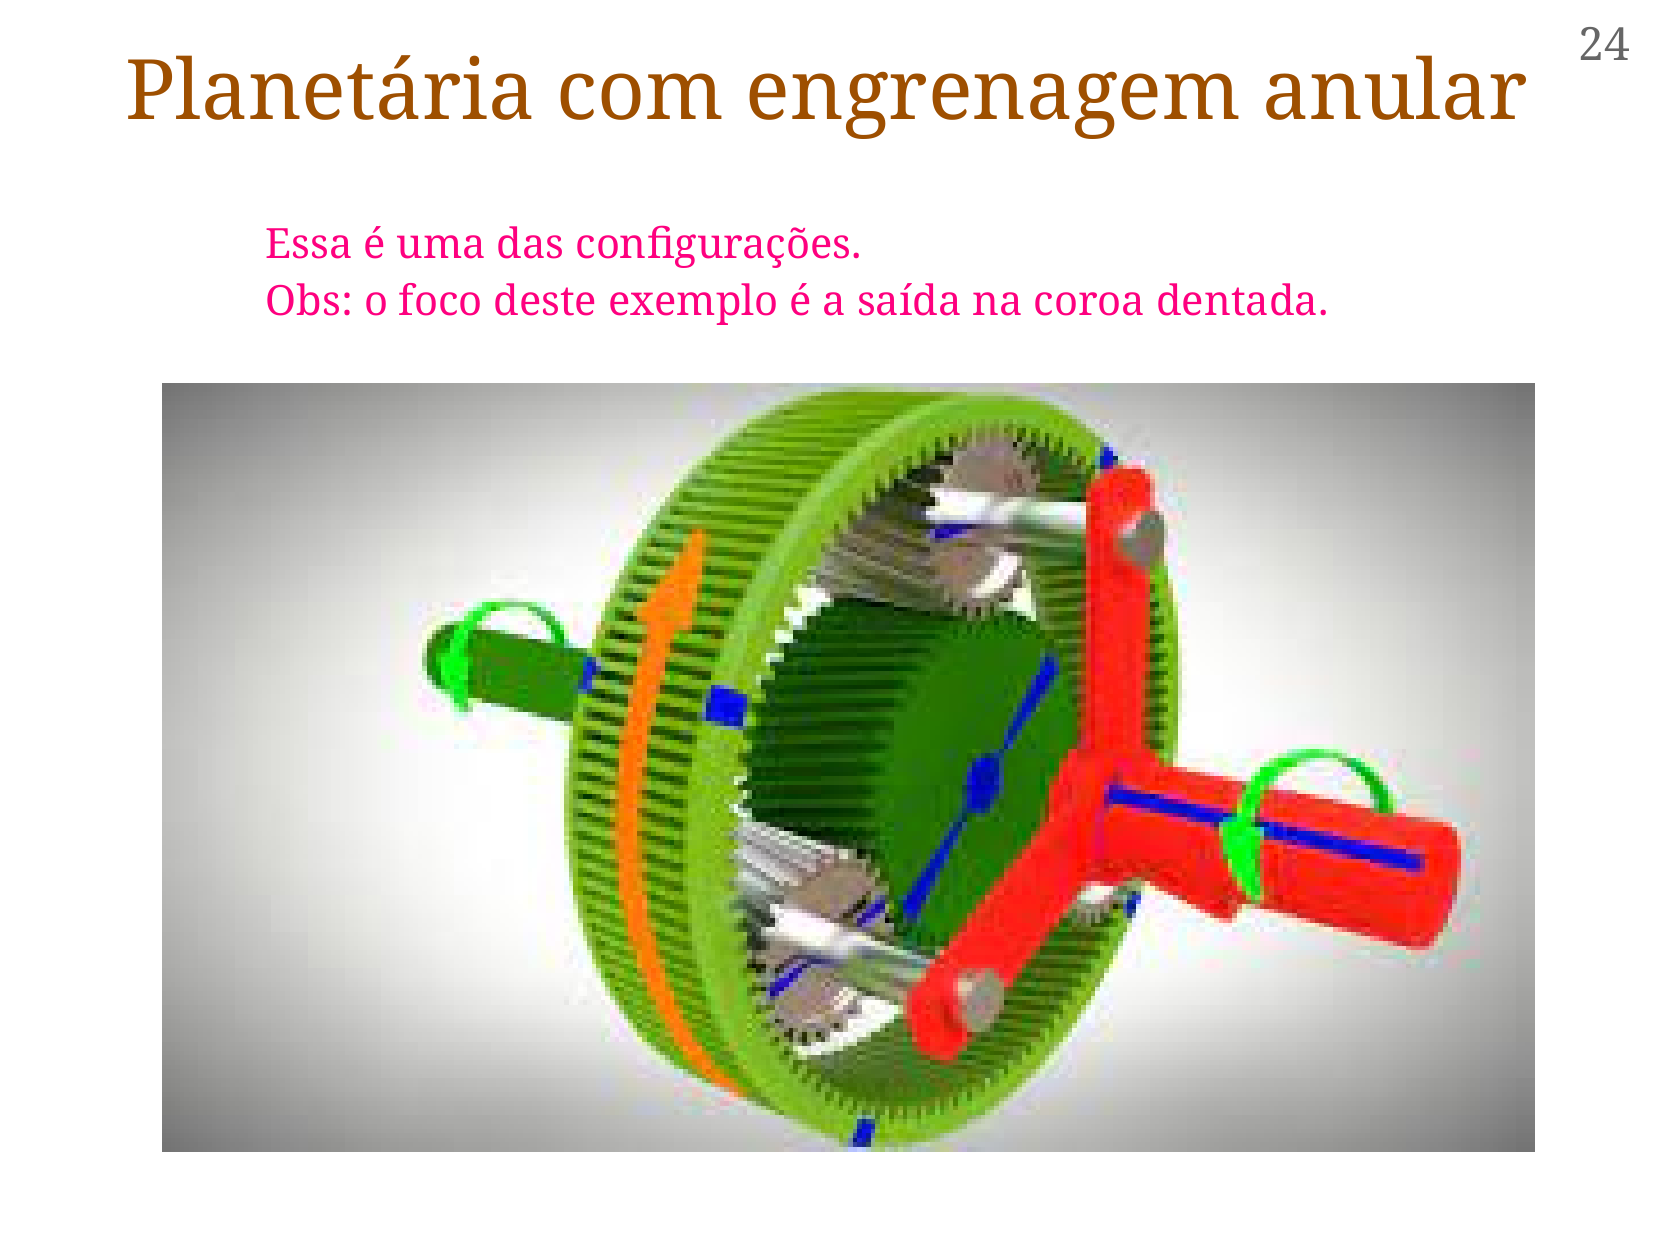

24
# Planetária com engrenagem anular
Essa é uma das configurações.
Obs: o foco deste exemplo é a saída na coroa dentada.